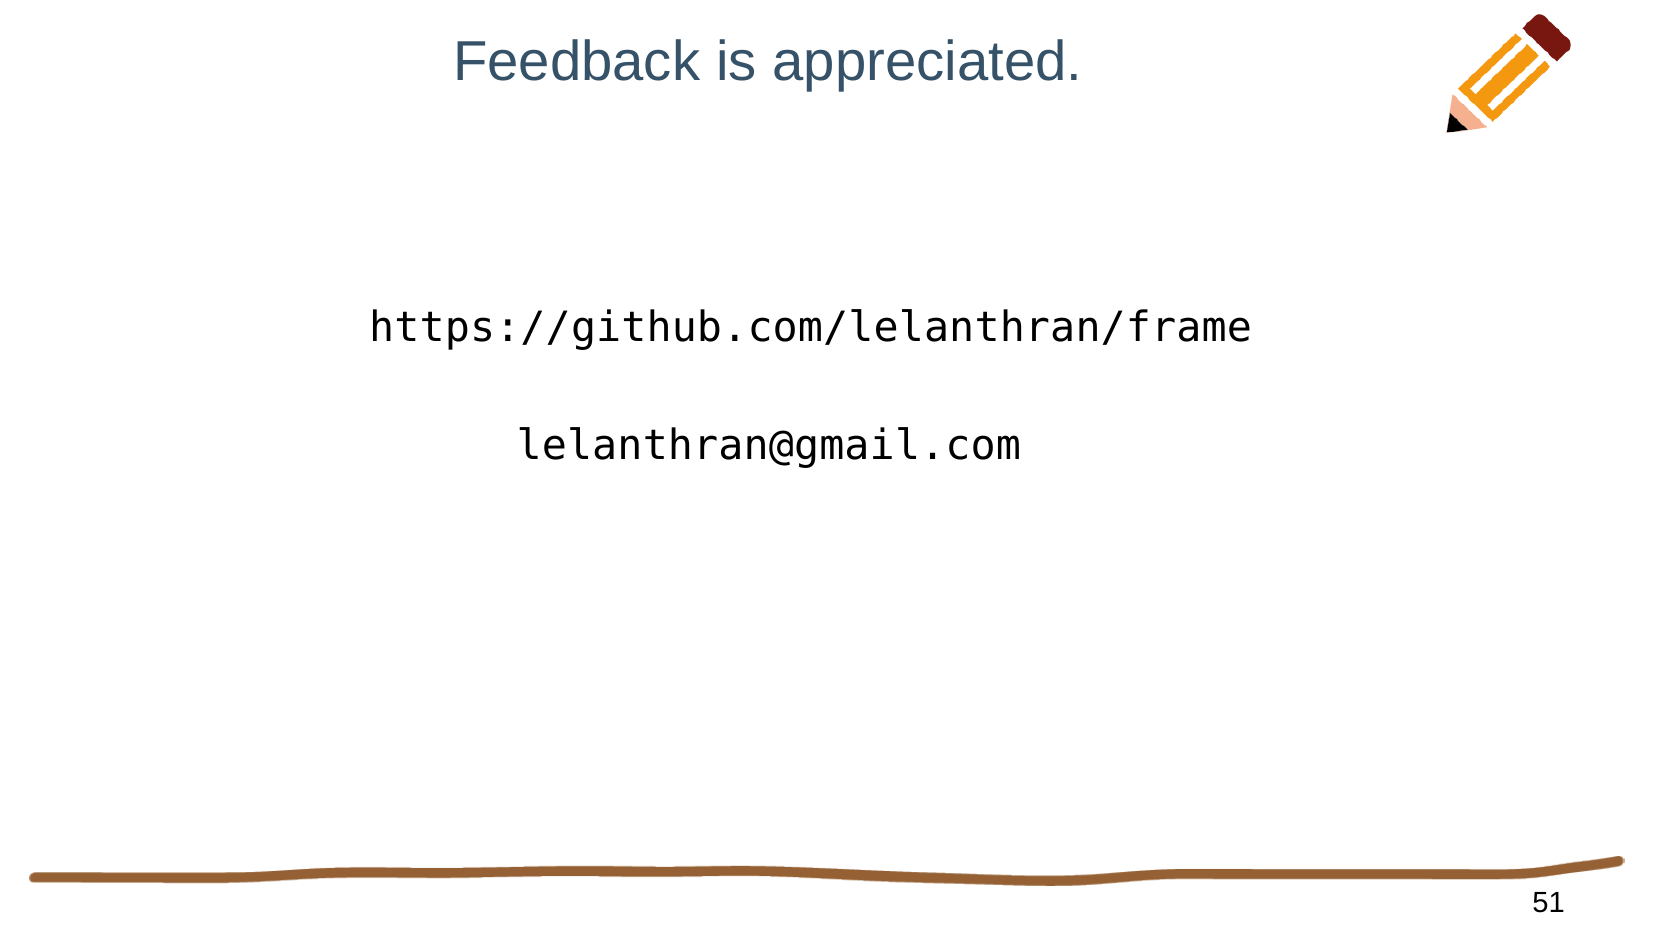

# Feedback is appreciated.
https://github.com/lelanthran/frame
lelanthran@gmail.com
51